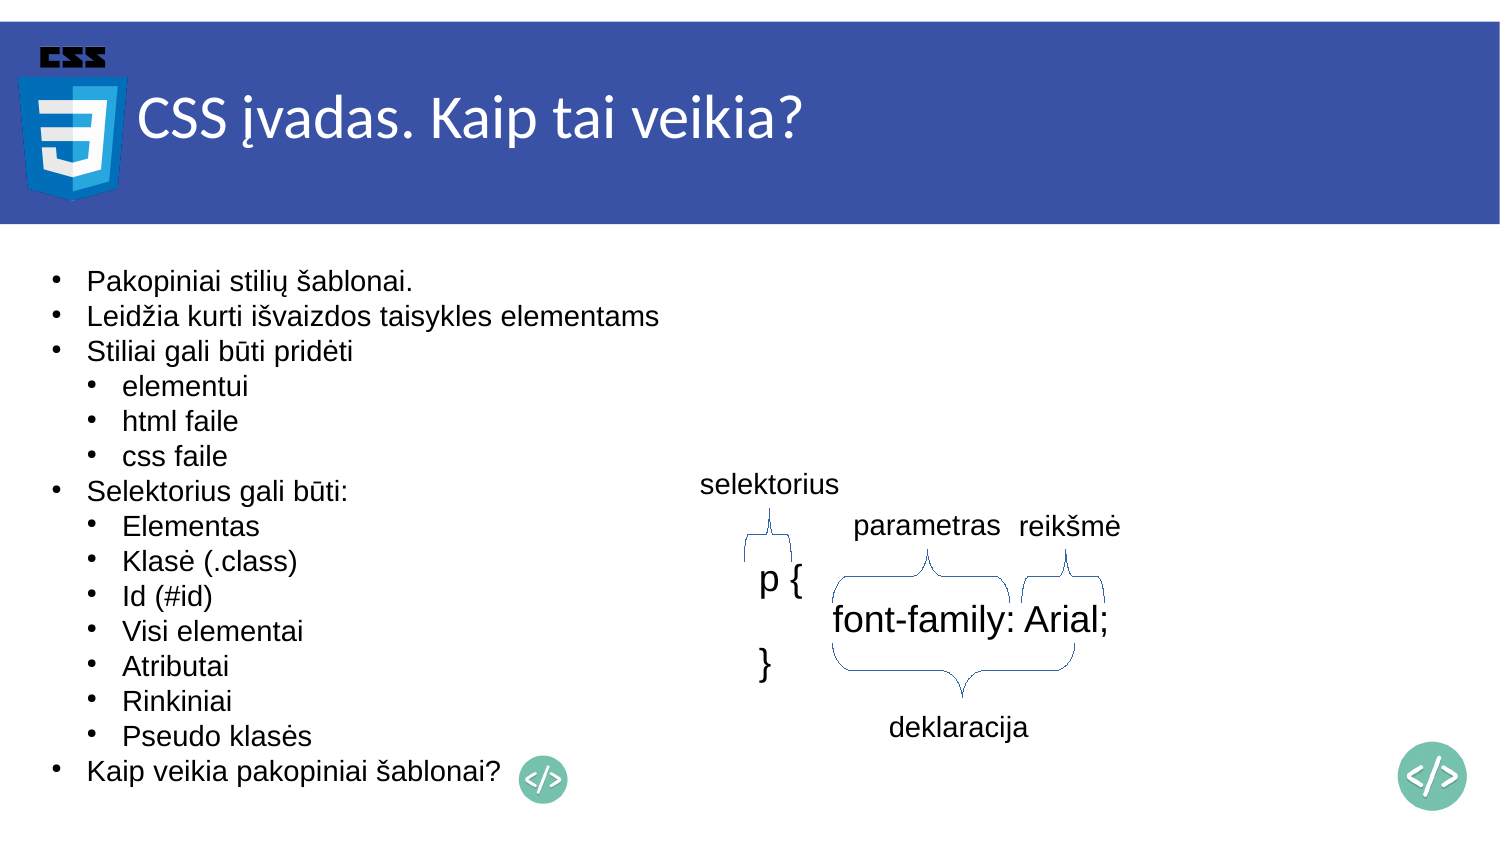

# CSS įvadas. Kaip tai veikia?
Pakopiniai stilių šablonai.
Leidžia kurti išvaizdos taisykles elementams
Stiliai gali būti pridėti
elementui
html faile
css faile
Selektorius gali būti:
Elementas
Klasė (.class)
Id (#id)
Visi elementai
Atributai
Rinkiniai
Pseudo klasės
Kaip veikia pakopiniai šablonai?
selektorius
parametras
reikšmė
p {
 	font-family: Arial;
}
deklaracija